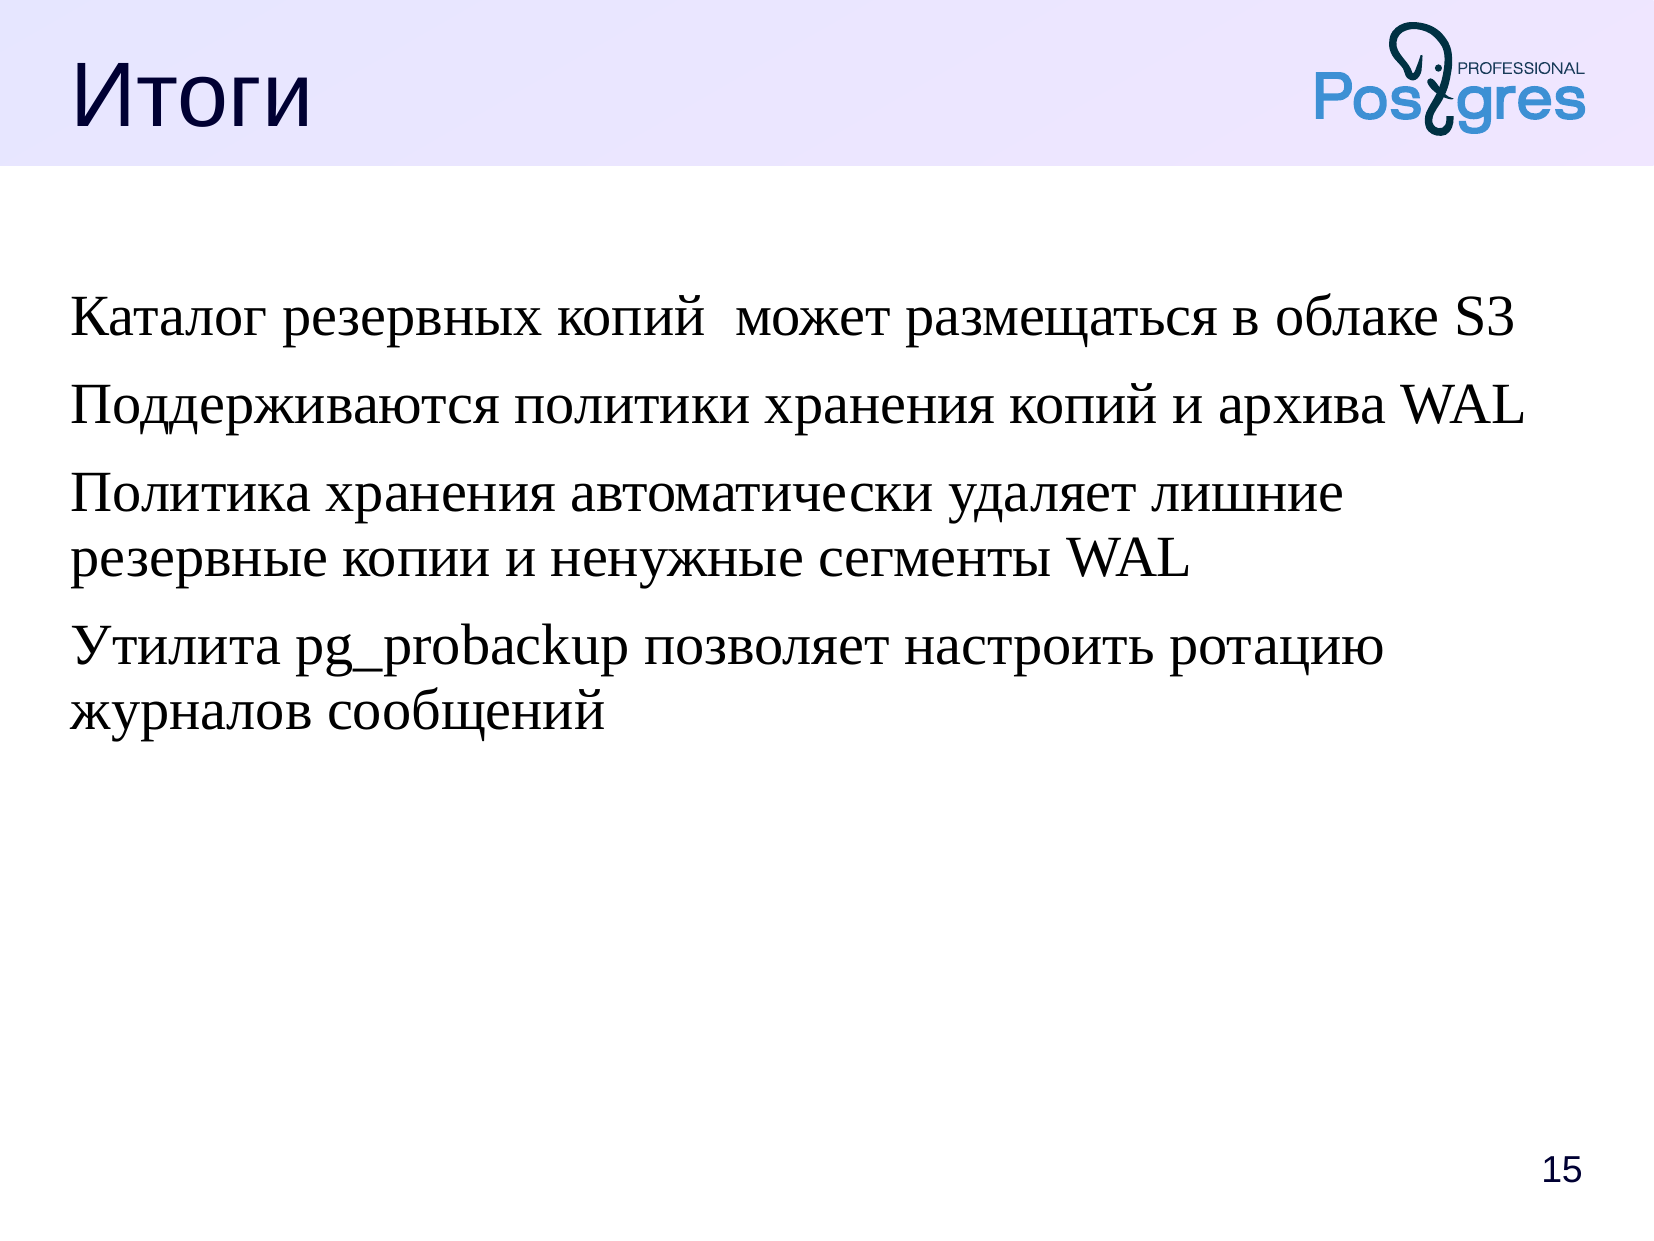

# Итоги
Каталог резервных копий	может размещаться в облаке S3
Поддерживаются политики хранения копий и архива WAL
Политика хранения автоматически удаляет лишние резервные копии и ненужные сегменты WAL
Утилита pg_probackup позволяет настроить ротацию журналов сообщений